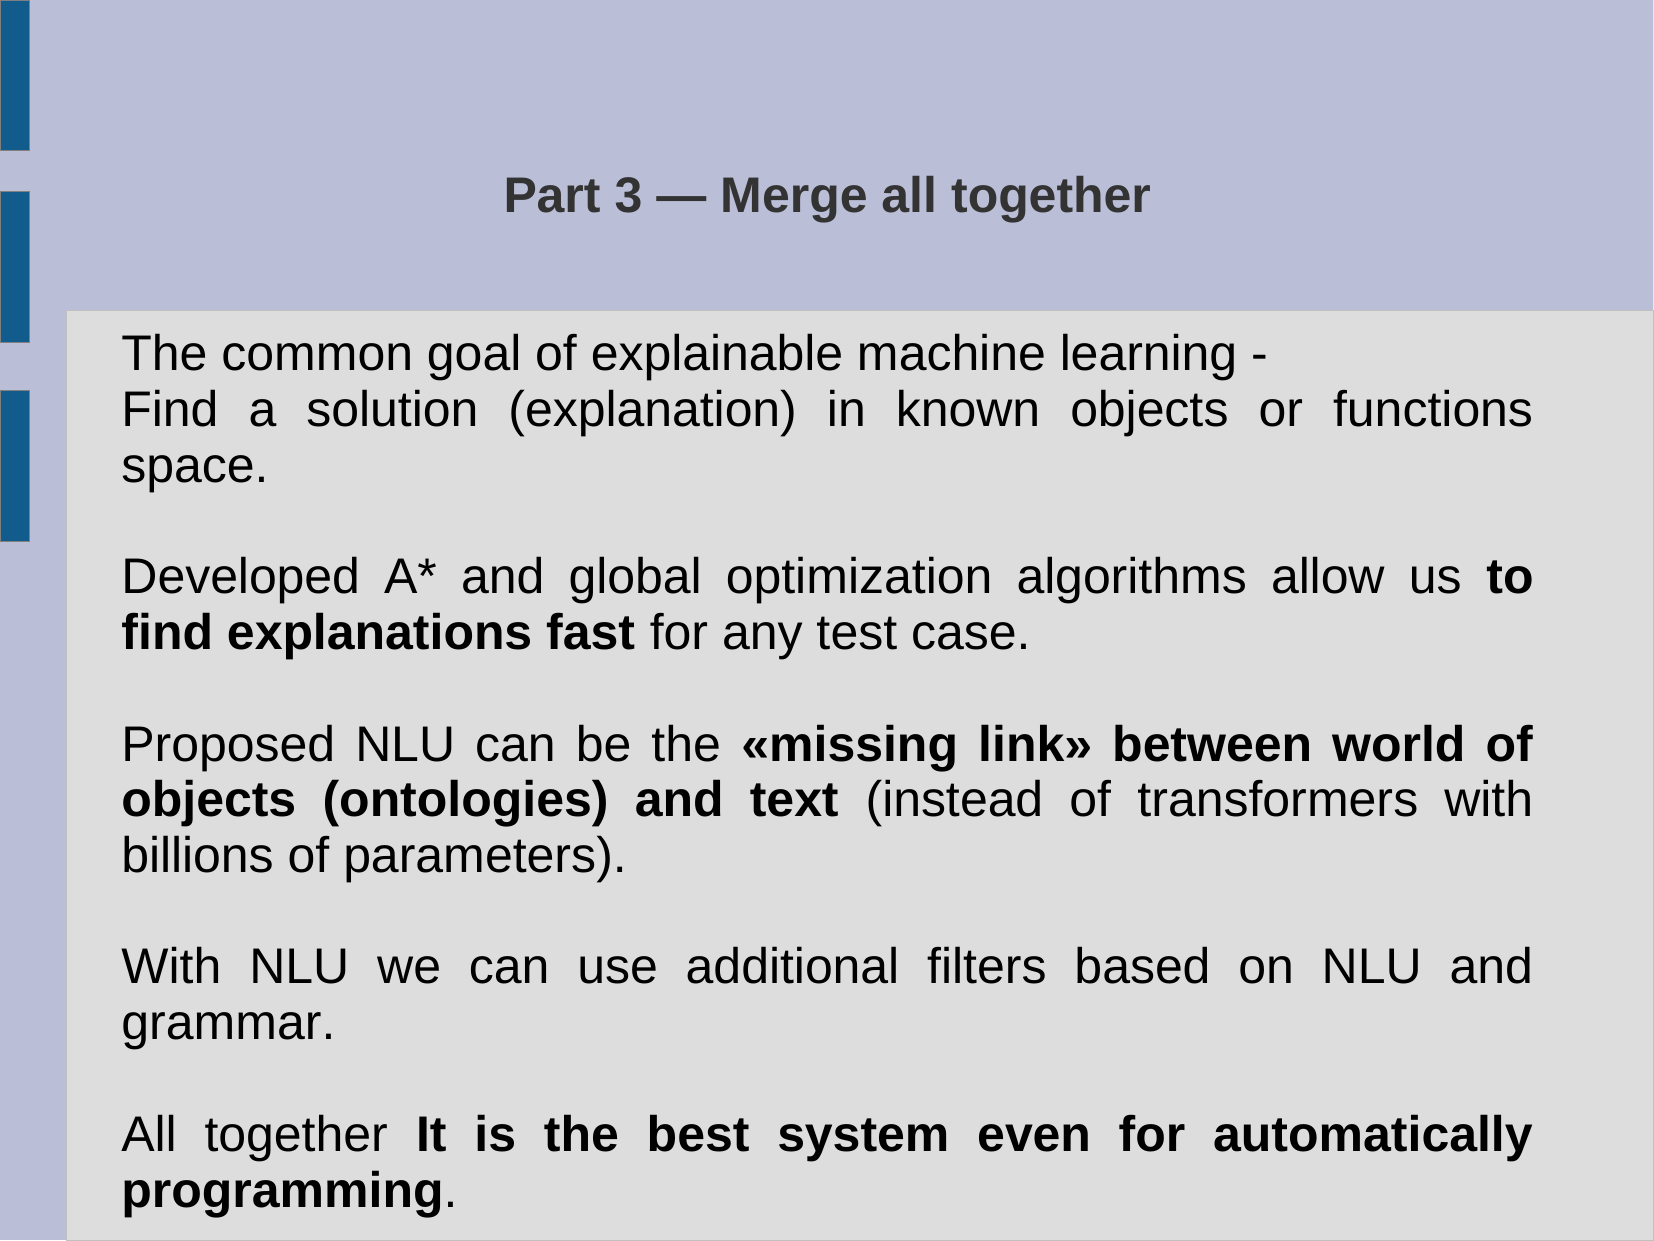

# Part 3 — Merge all together
The common goal of explainable machine learning -
Find a solution (explanation) in known objects or functions space.
Developed A* and global optimization algorithms allow us to find explanations fast for any test case.
Proposed NLU can be the «missing link» between world of objects (ontologies) and text (instead of transformers with billions of parameters).
With NLU we can use additional filters based on NLU and grammar.
All together It is the best system even for automatically programming.